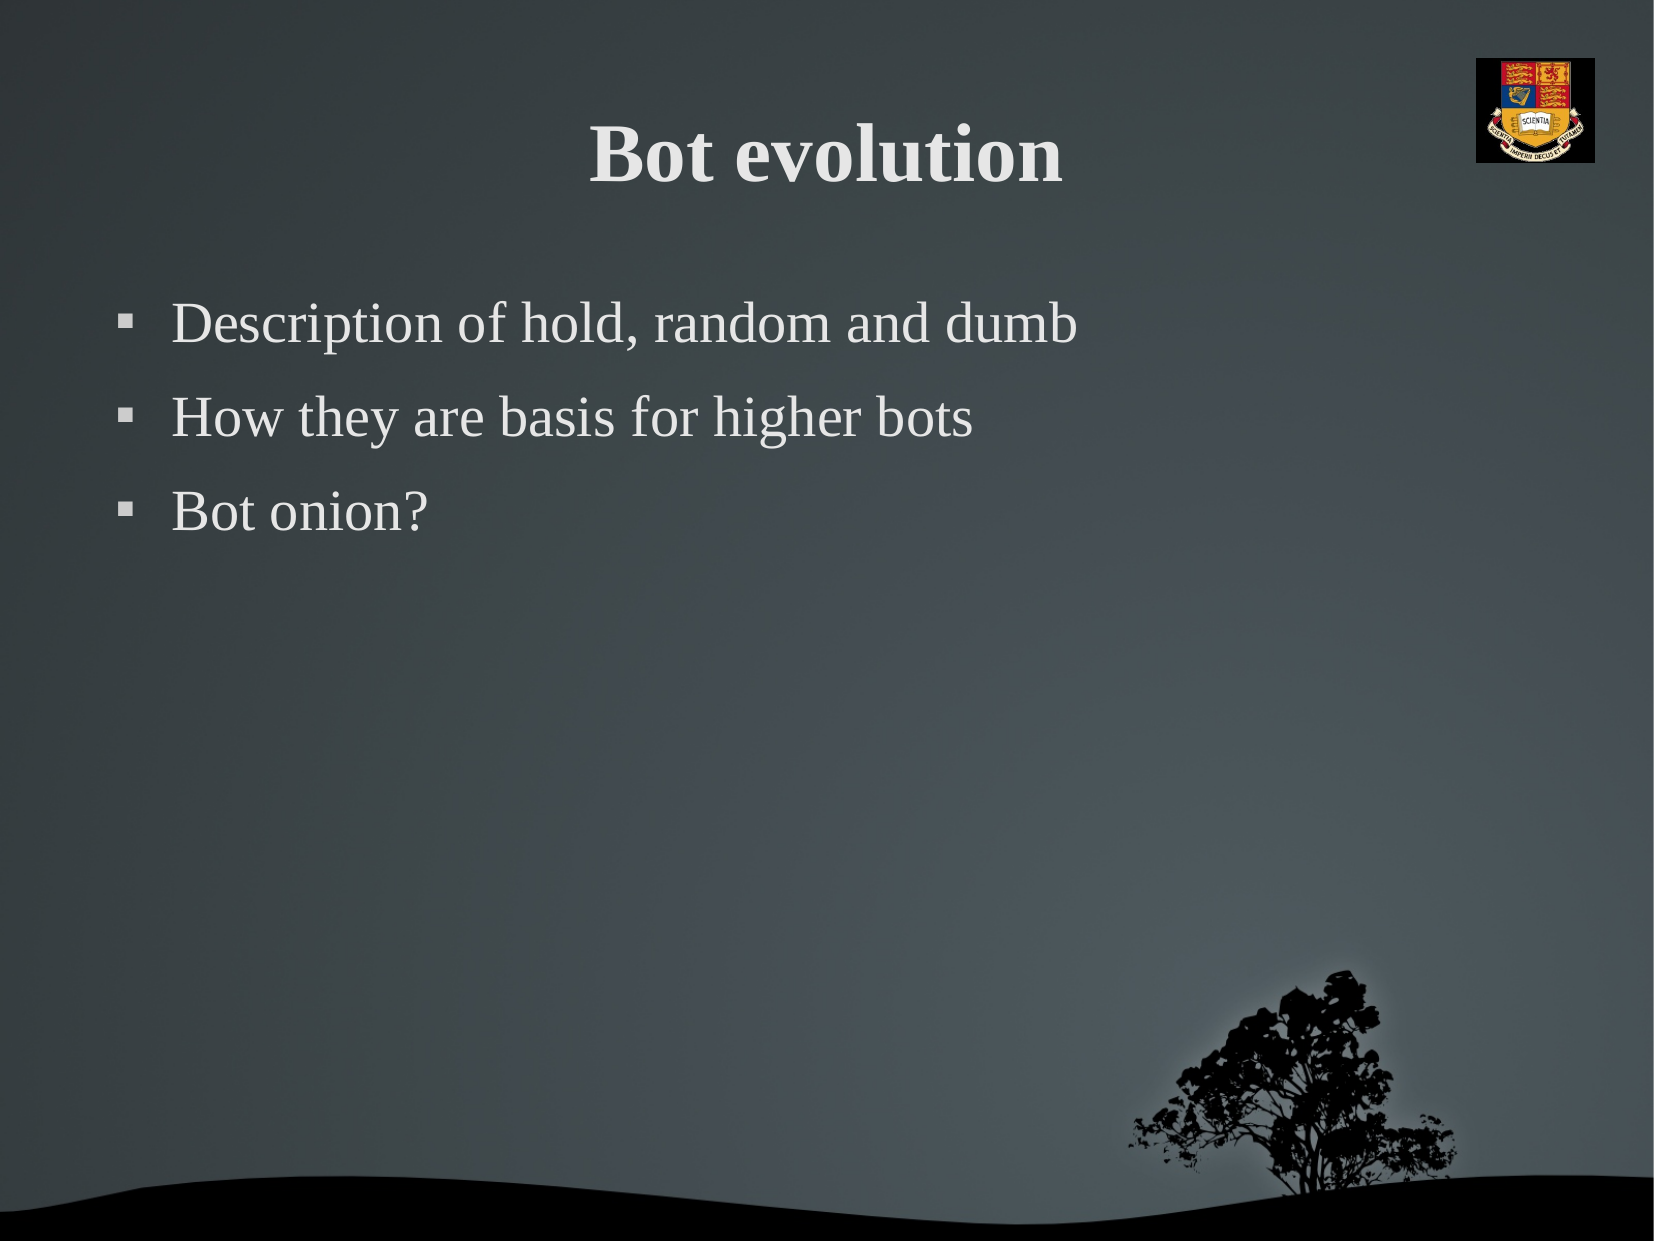

# Bot evolution
Description of hold, random and dumb
How they are basis for higher bots
Bot onion?